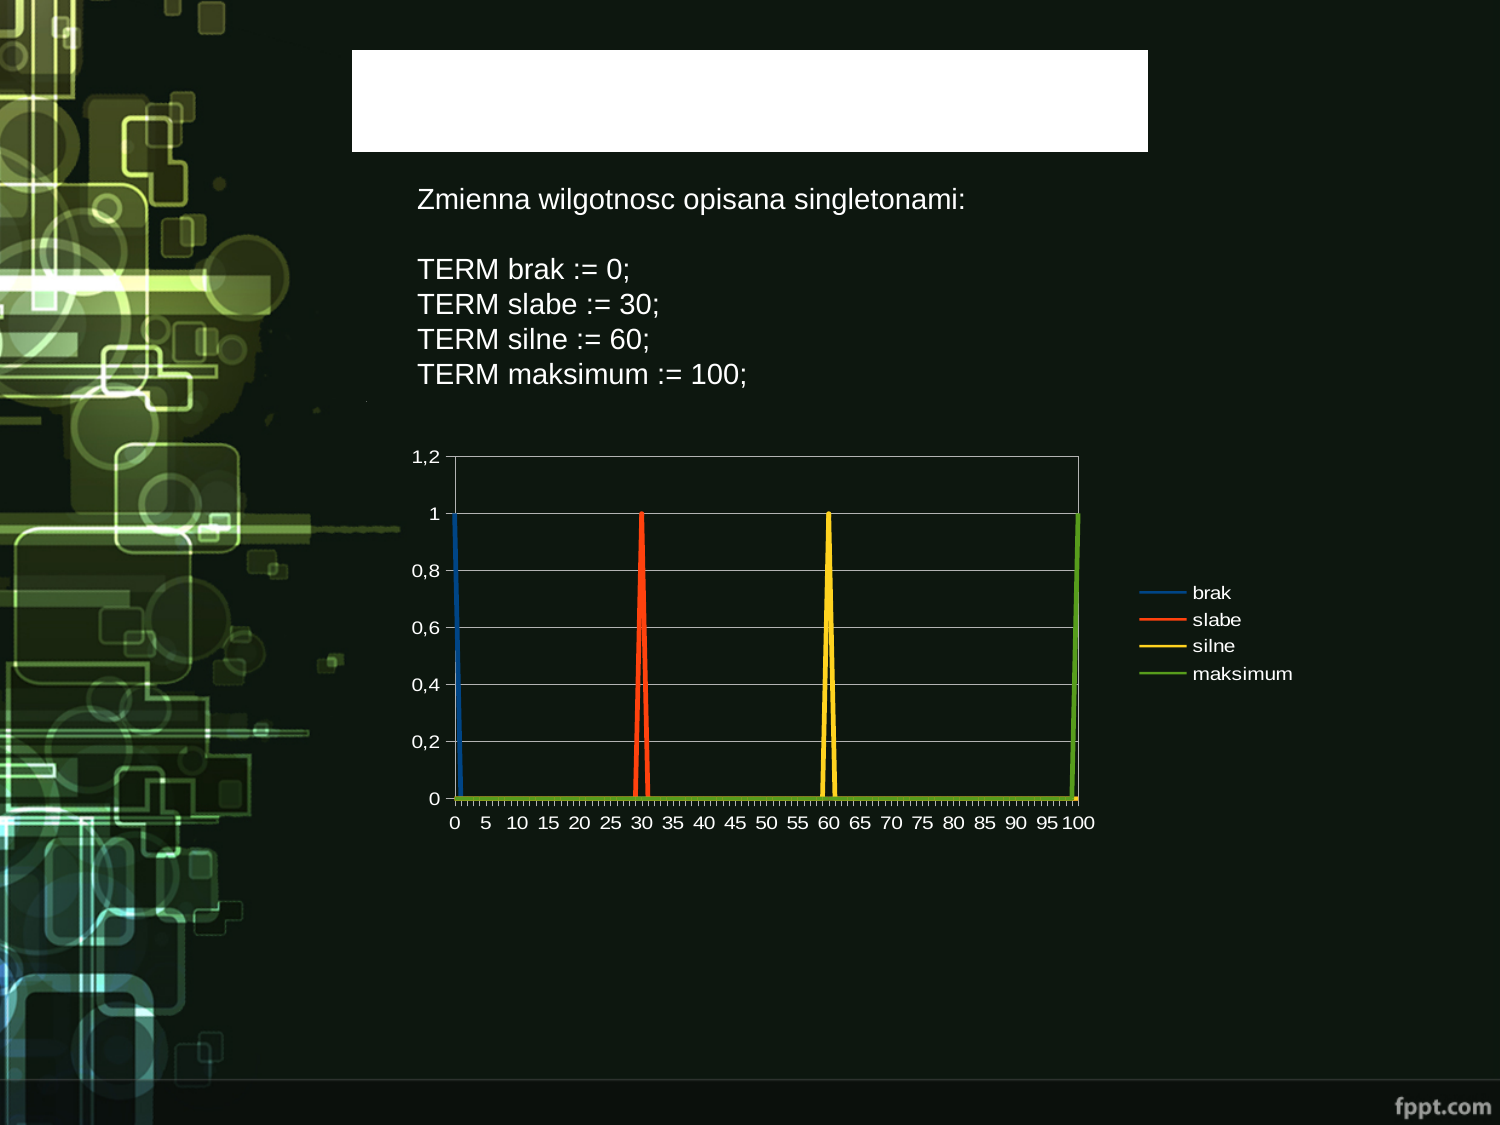

# Zmienne wyjściowe
Zmienna wilgotnosc opisana singletonami:
TERM brak := 0;
TERM slabe := 30;
TERM silne := 60;
TERM maksimum := 100;